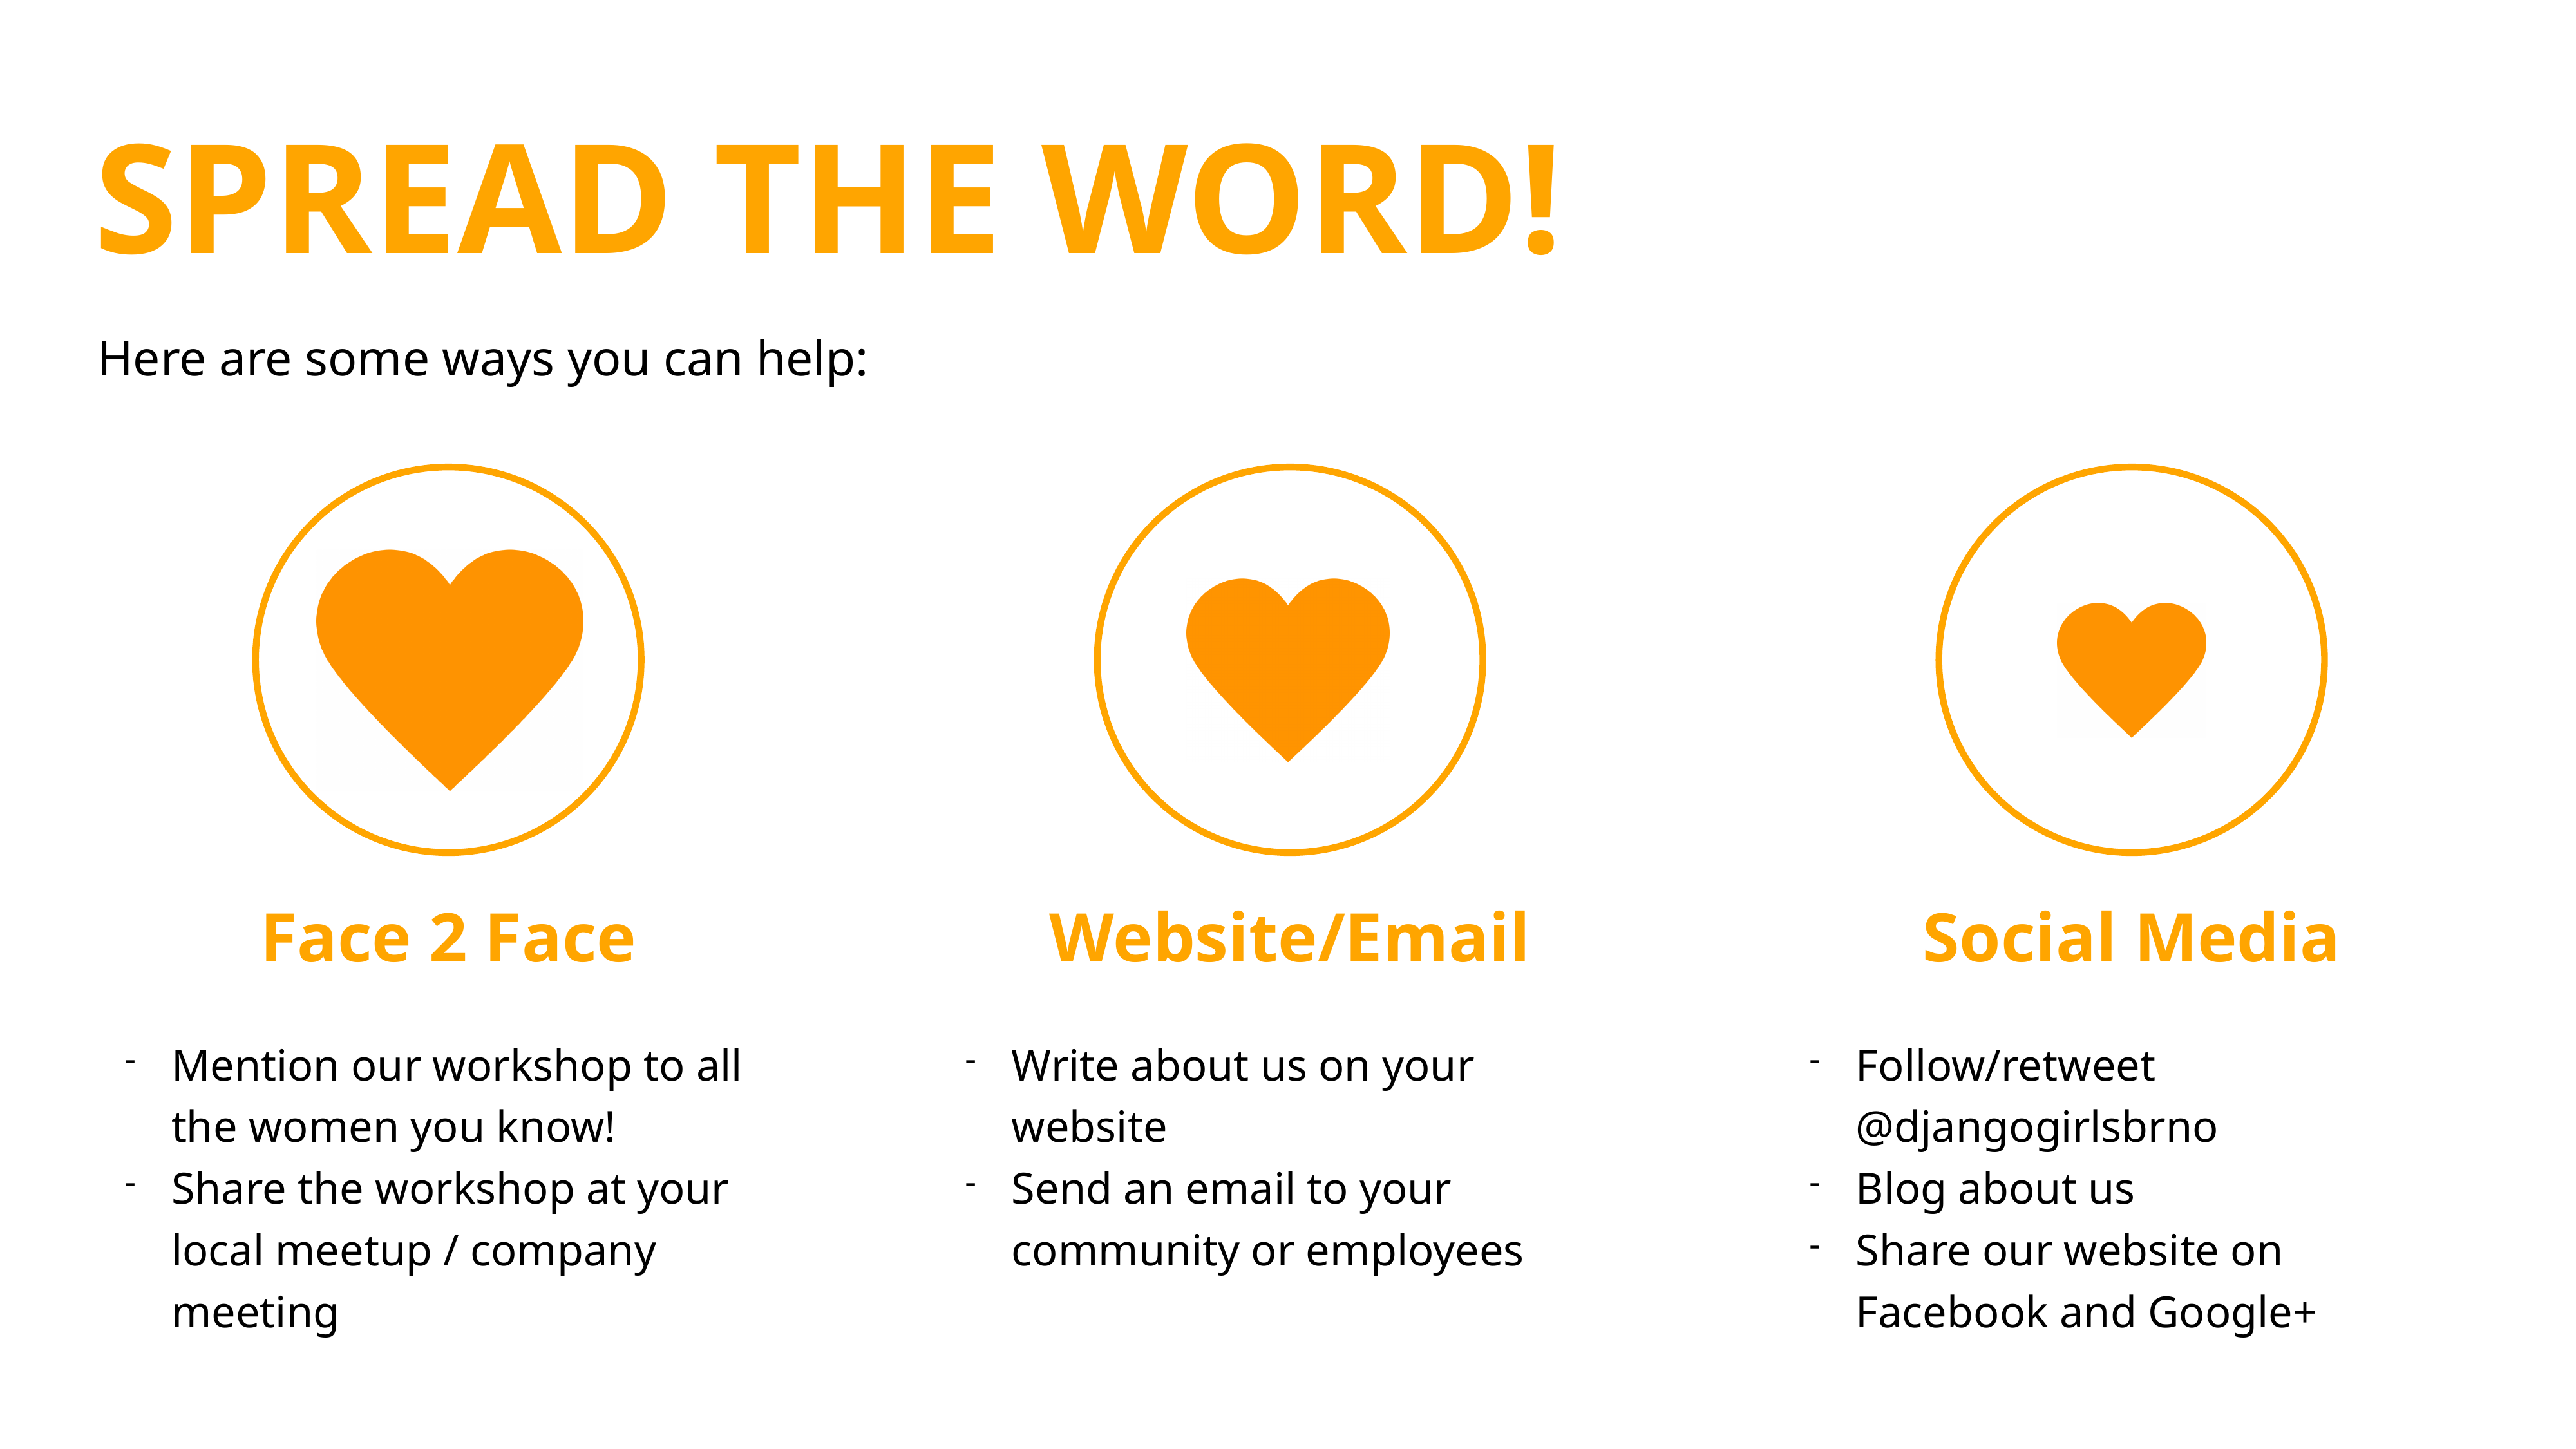

# SPREAD THE WORD!
Here are some ways you can help:
Face 2 Face
Website/Email
Social Media
Mention our workshop to all the women you know!
Share the workshop at your local meetup / company meeting
Write about us on your website
Send an email to your community or employees
Follow/retweet @djangogirlsbrno
Blog about us
Share our website on Facebook and Google+